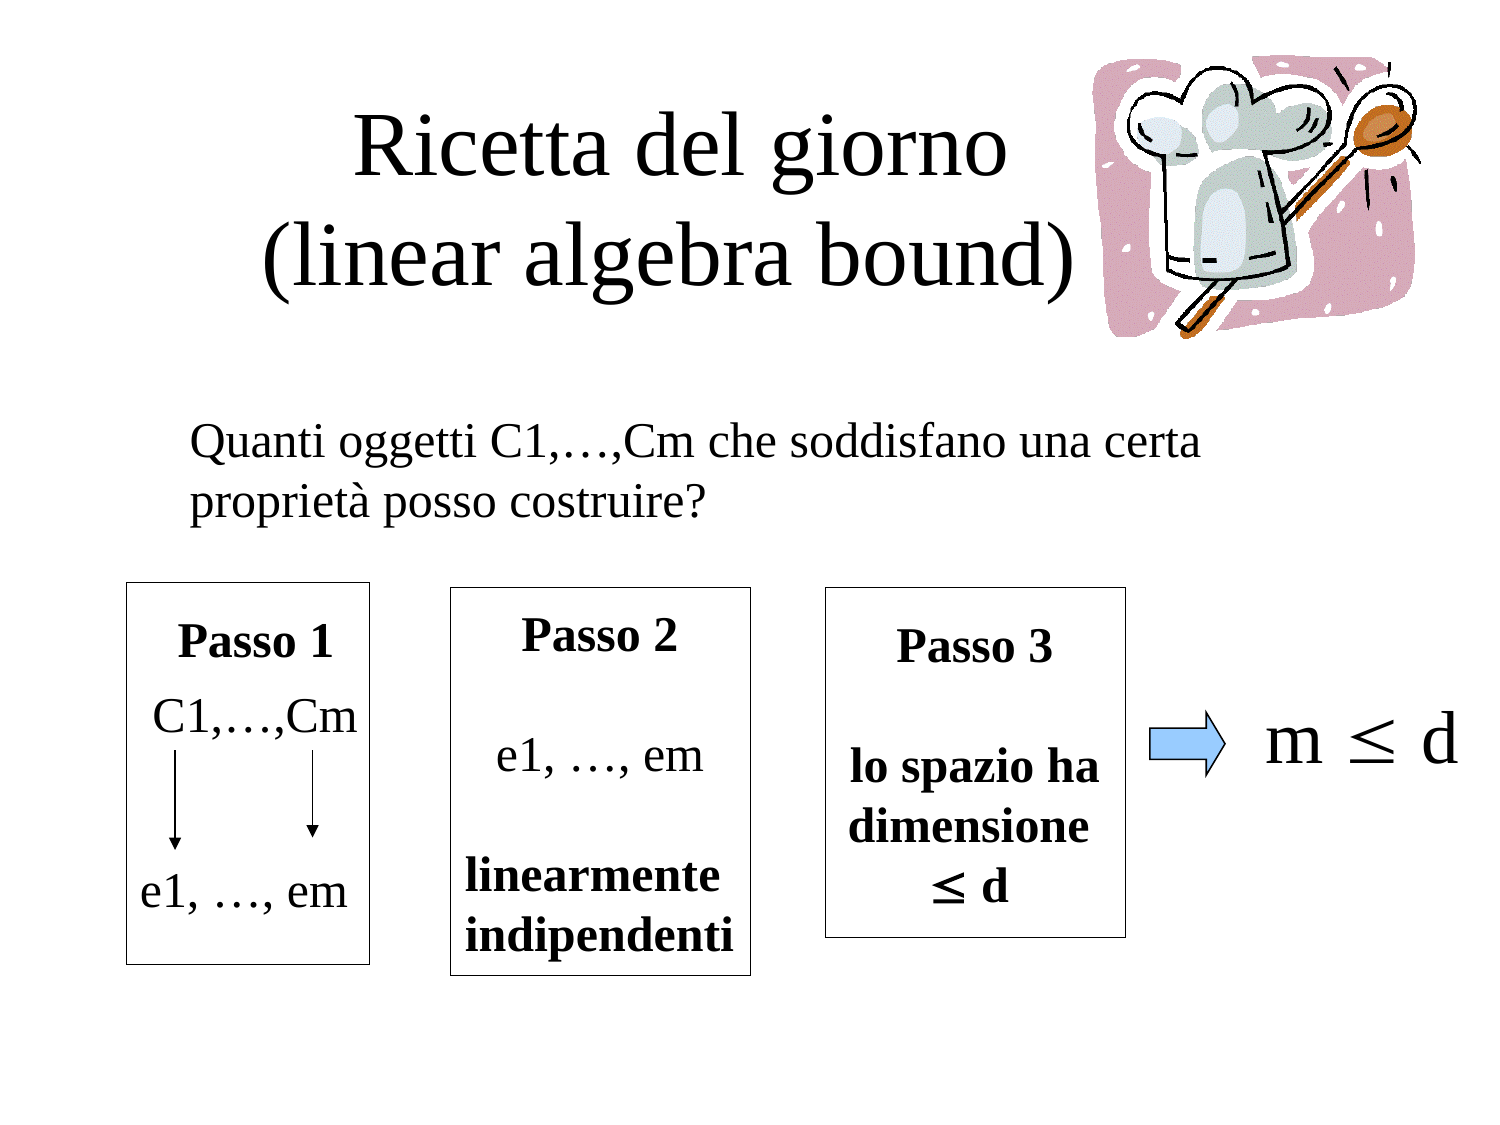

# Ricetta del giorno (linear algebra bound)
Quanti oggetti C1,…,Cm che soddisfano una certa proprietà posso costruire?
Passo 1
C1,…,Cm
e1, …, em
Passo 2
e1, …, em
linearmente
indipendenti
Passo 3
lo spazio ha
dimensione
 d
m  d